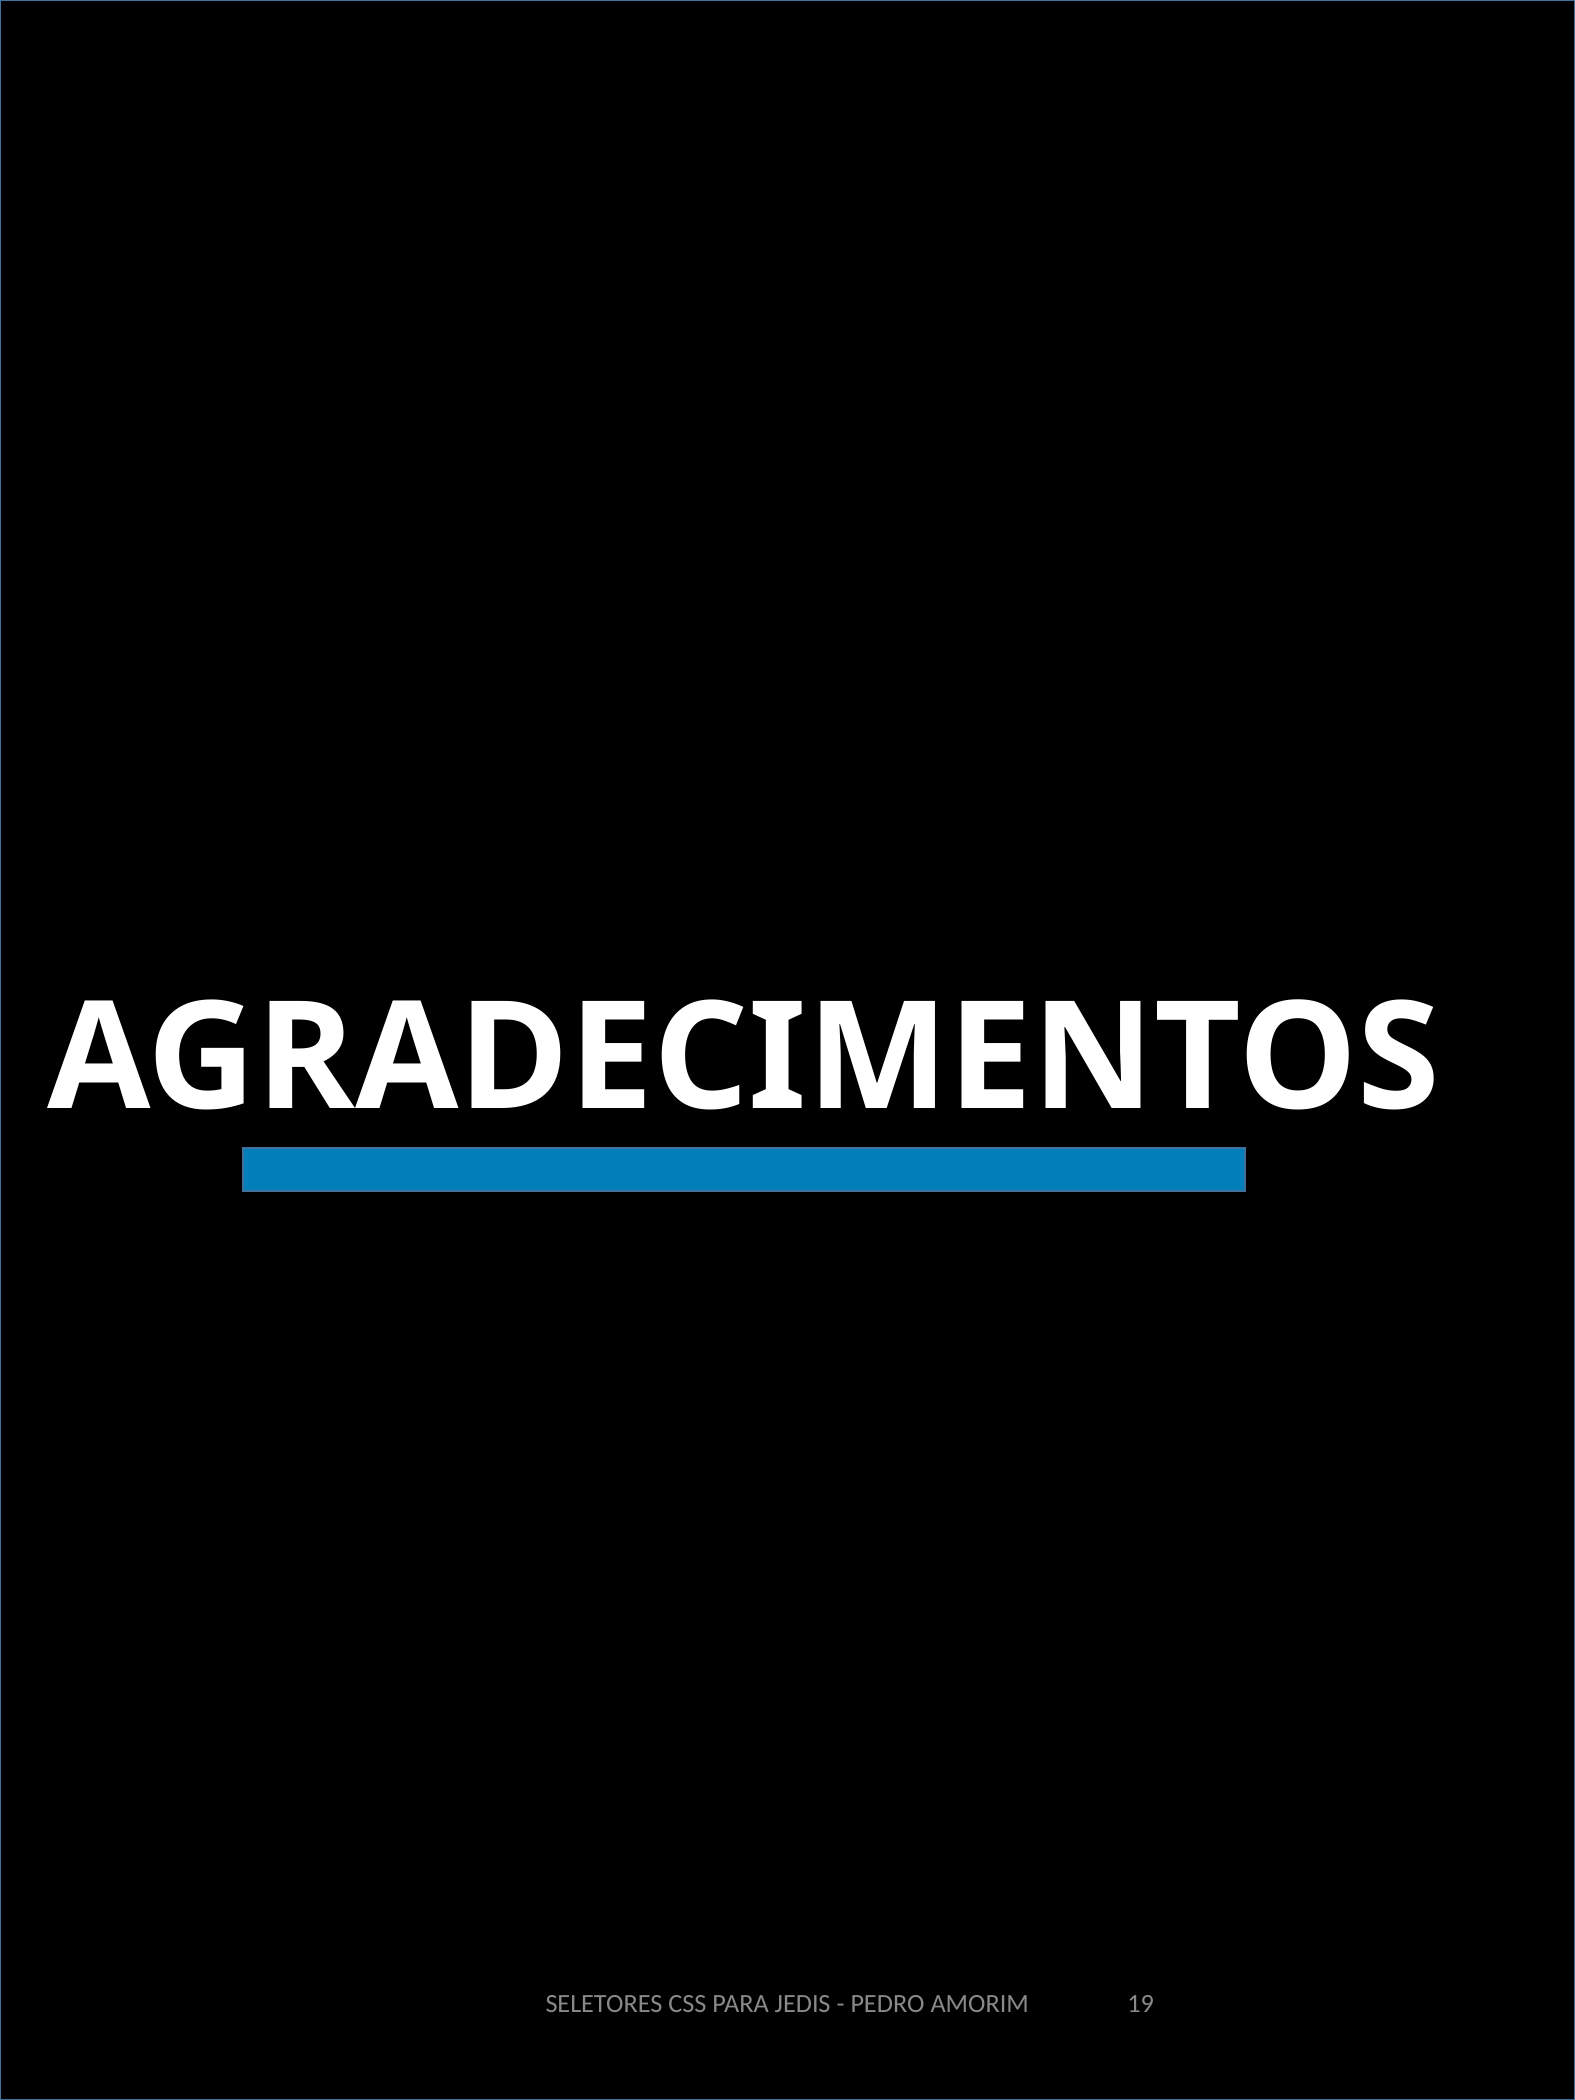

AGRADECIMENTOS
SELETORES CSS PARA JEDIS - PEDRO AMORIM